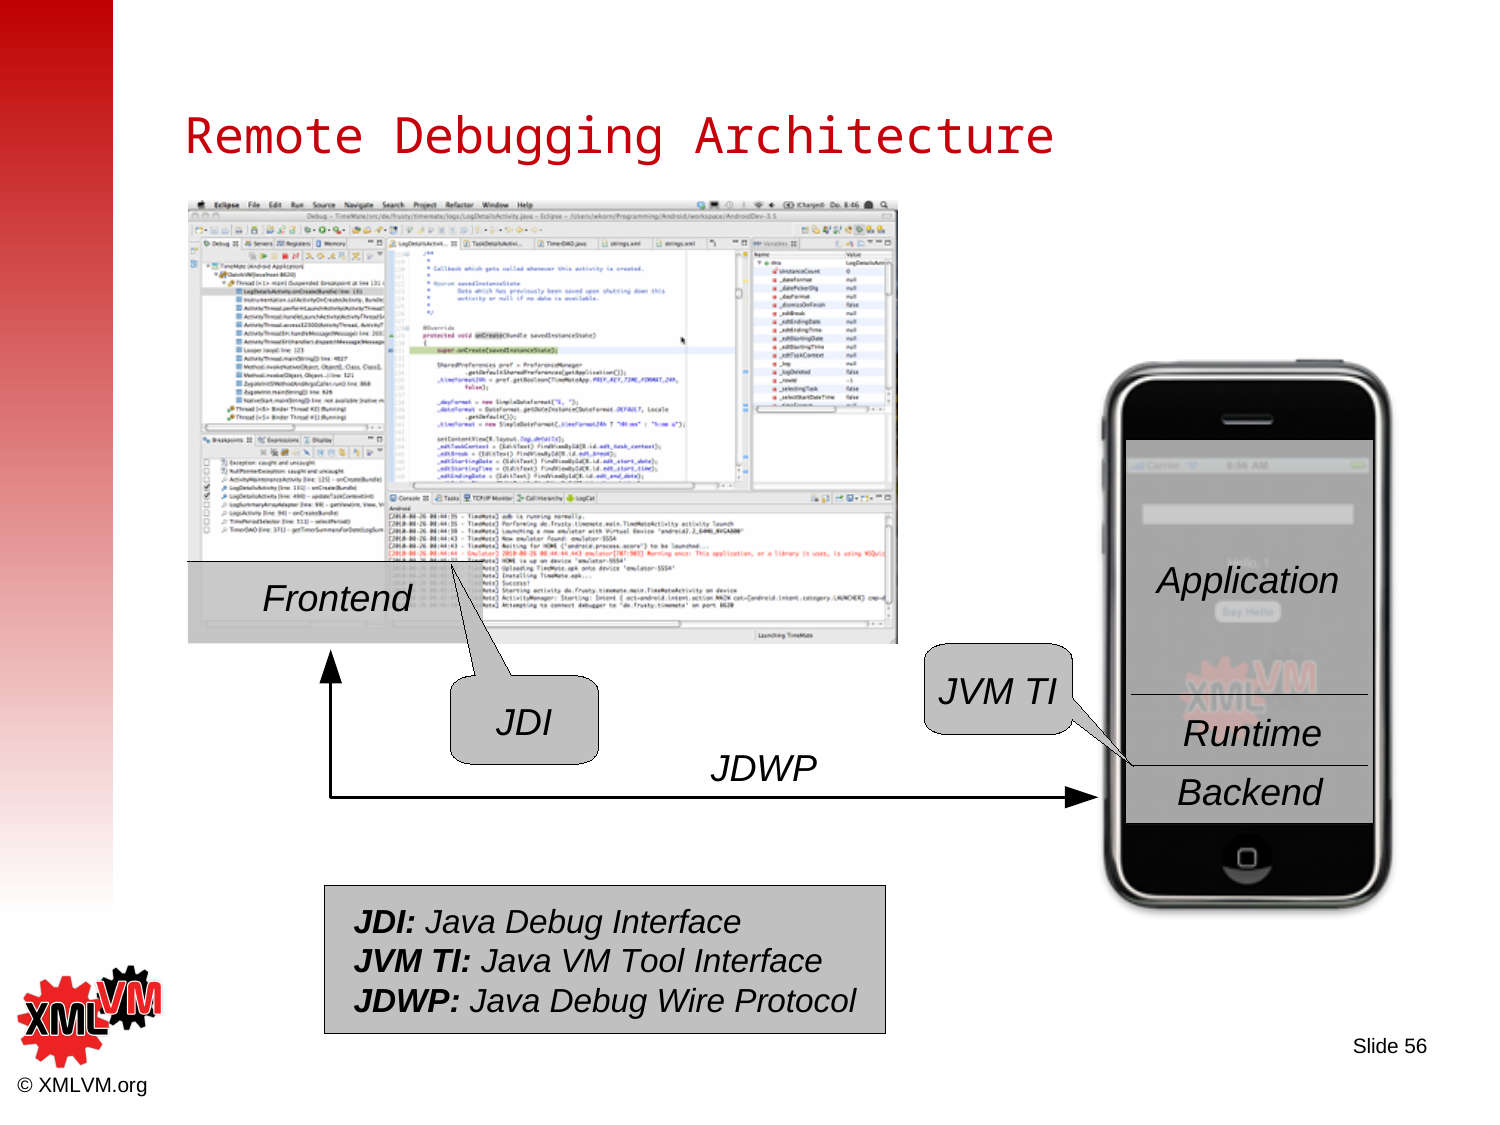

# Remote Debugging Architecture
Application
Frontend
JVM TI
JDI
Runtime
JDWP
Backend
JDI: Java Debug Interface
JVM TI: Java VM Tool Interface
JDWP: Java Debug Wire Protocol